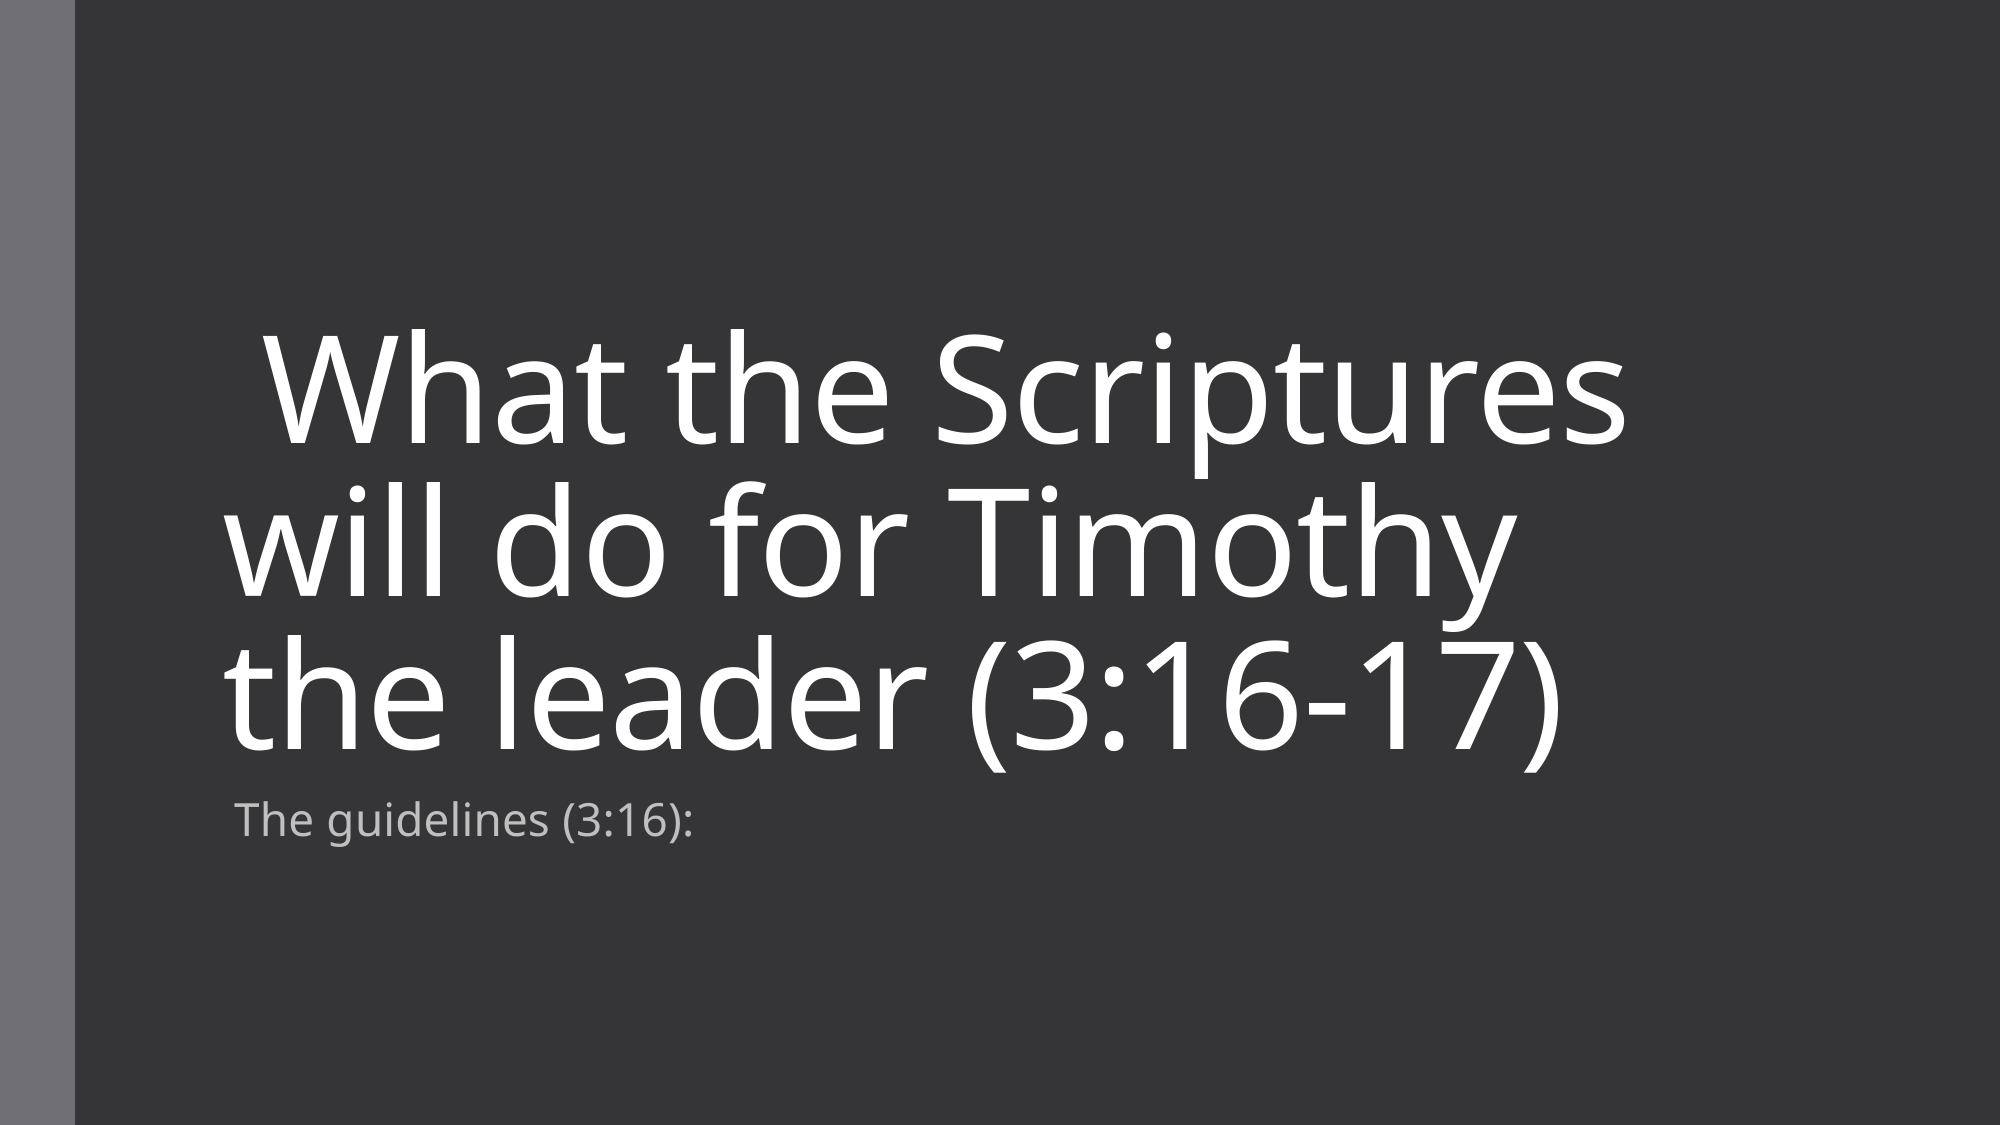

# What the Scriptures will do for Timothy the leader (3:16-17)
 The guidelines (3:16):